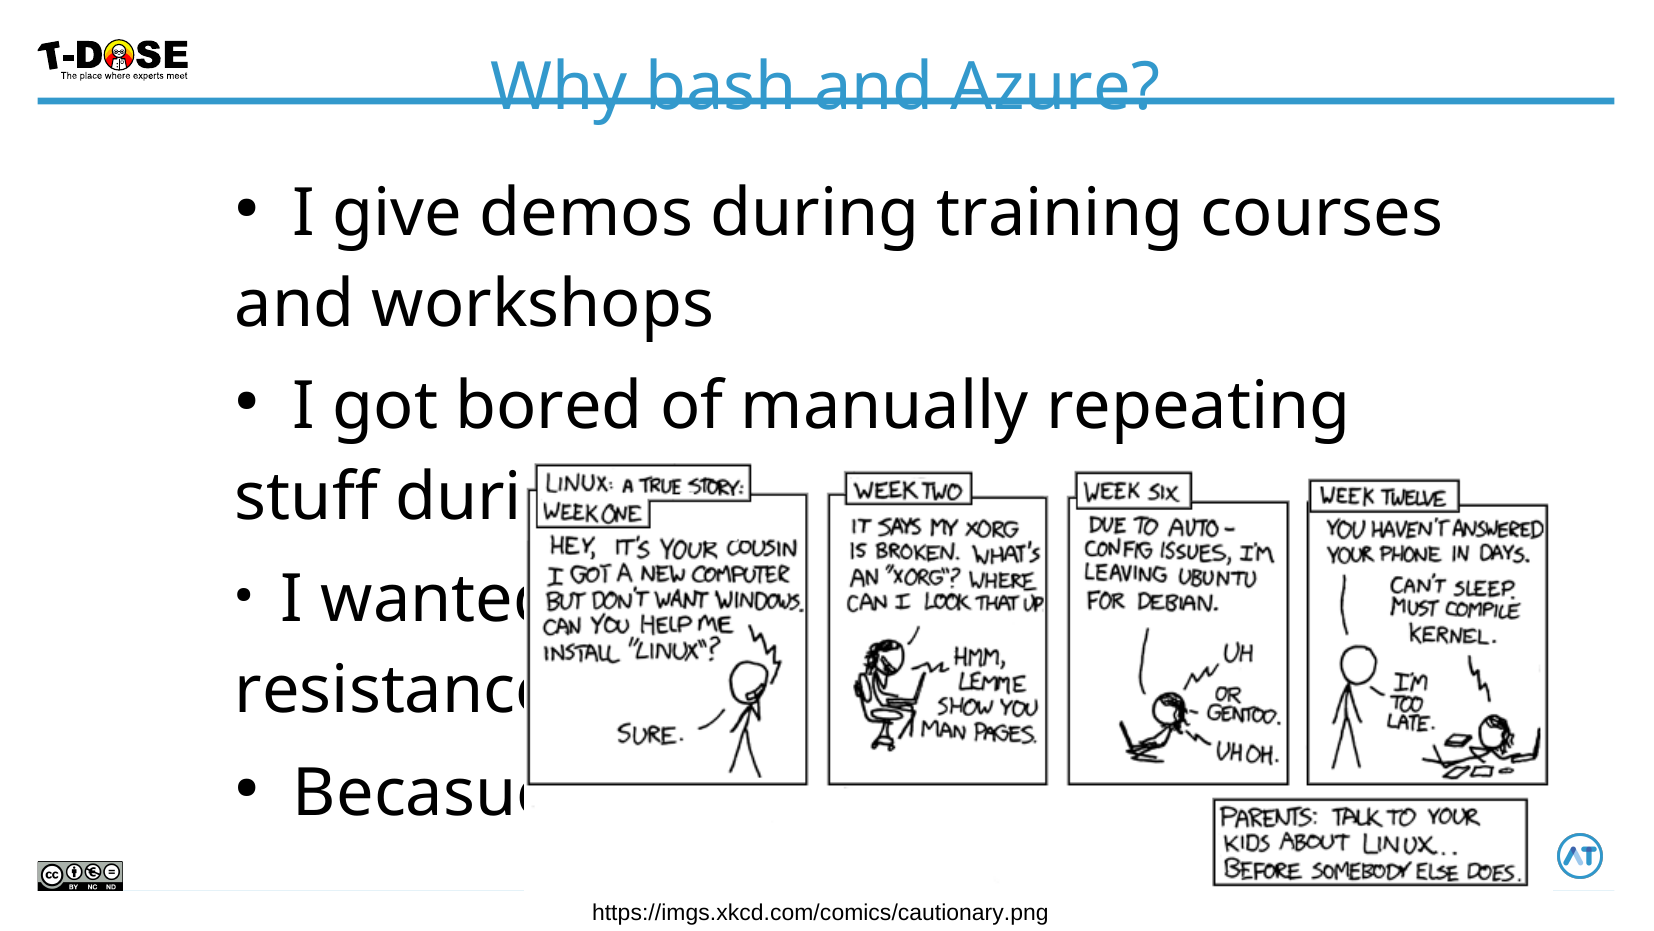

Why bash and Azure?
 I give demos during training courses and workshops
 I got bored of manually repeating stuff during preperation
 I wanted to give my team some resistance in the field of cloud
 Becasue of XKCD456
https://imgs.xkcd.com/comics/cautionary.png